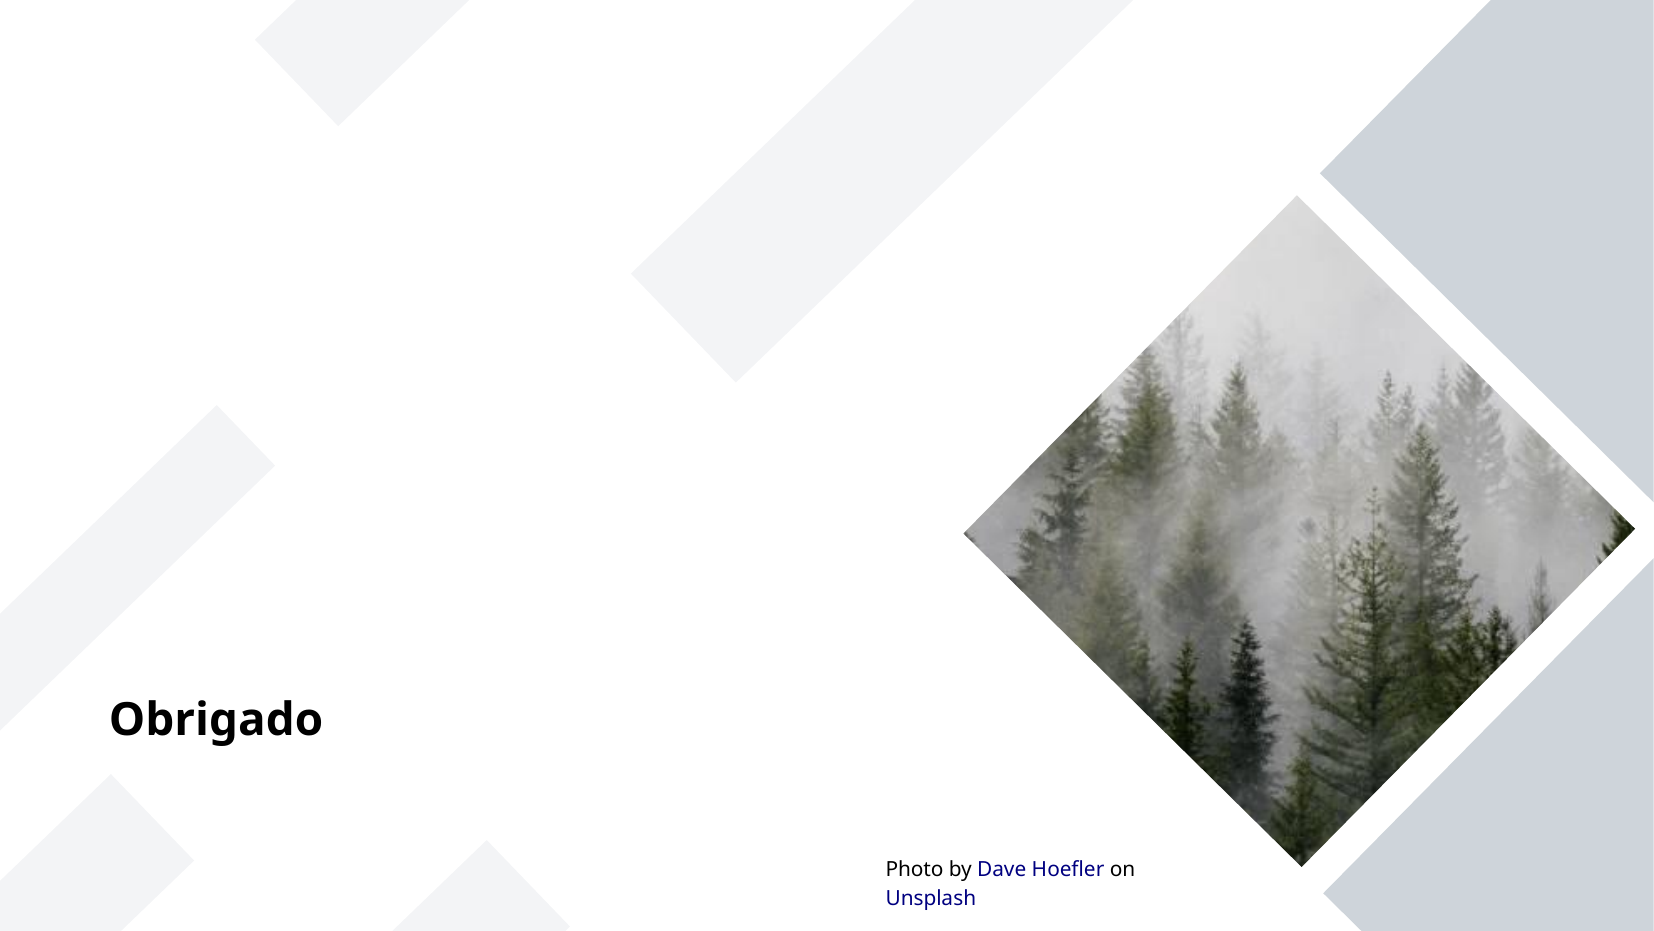

Obrigado
Photo by Dave Hoefler on Unsplash